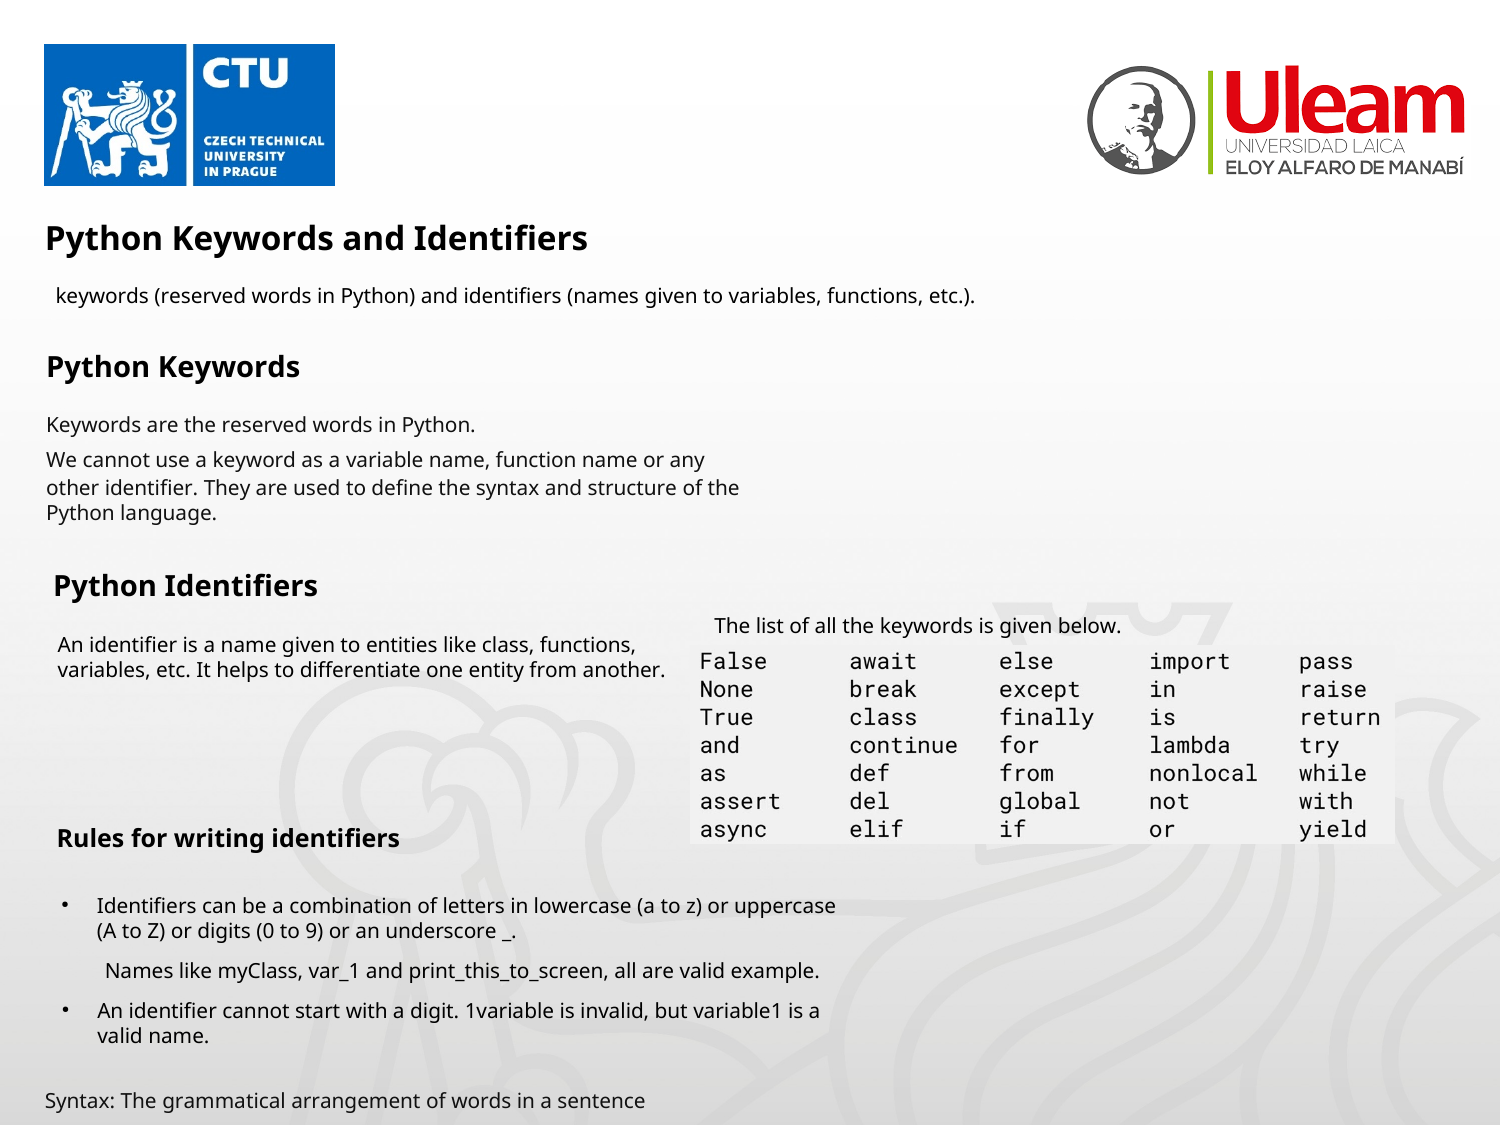

Python Keywords and Identifiers
keywords (reserved words in Python) and identifiers (names given to variables, functions, etc.).
Python Keywords
Keywords are the reserved words in Python.
We cannot use a keyword as a variable name, function name or any other identifier. They are used to define the syntax and structure of the Python language.
Python Identifiers
The list of all the keywords is given below.
An identifier is a name given to entities like class, functions, variables, etc. It helps to differentiate one entity from another.
Rules for writing identifiers
Identifiers can be a combination of letters in lowercase (a to z) or uppercase (A to Z) or digits (0 to 9) or an underscore _.
Names like myClass, var_1 and print_this_to_screen, all are valid example.
An identifier cannot start with a digit. 1variable is invalid, but variable1 is a valid name.
Syntax: The grammatical arrangement of words in a sentence